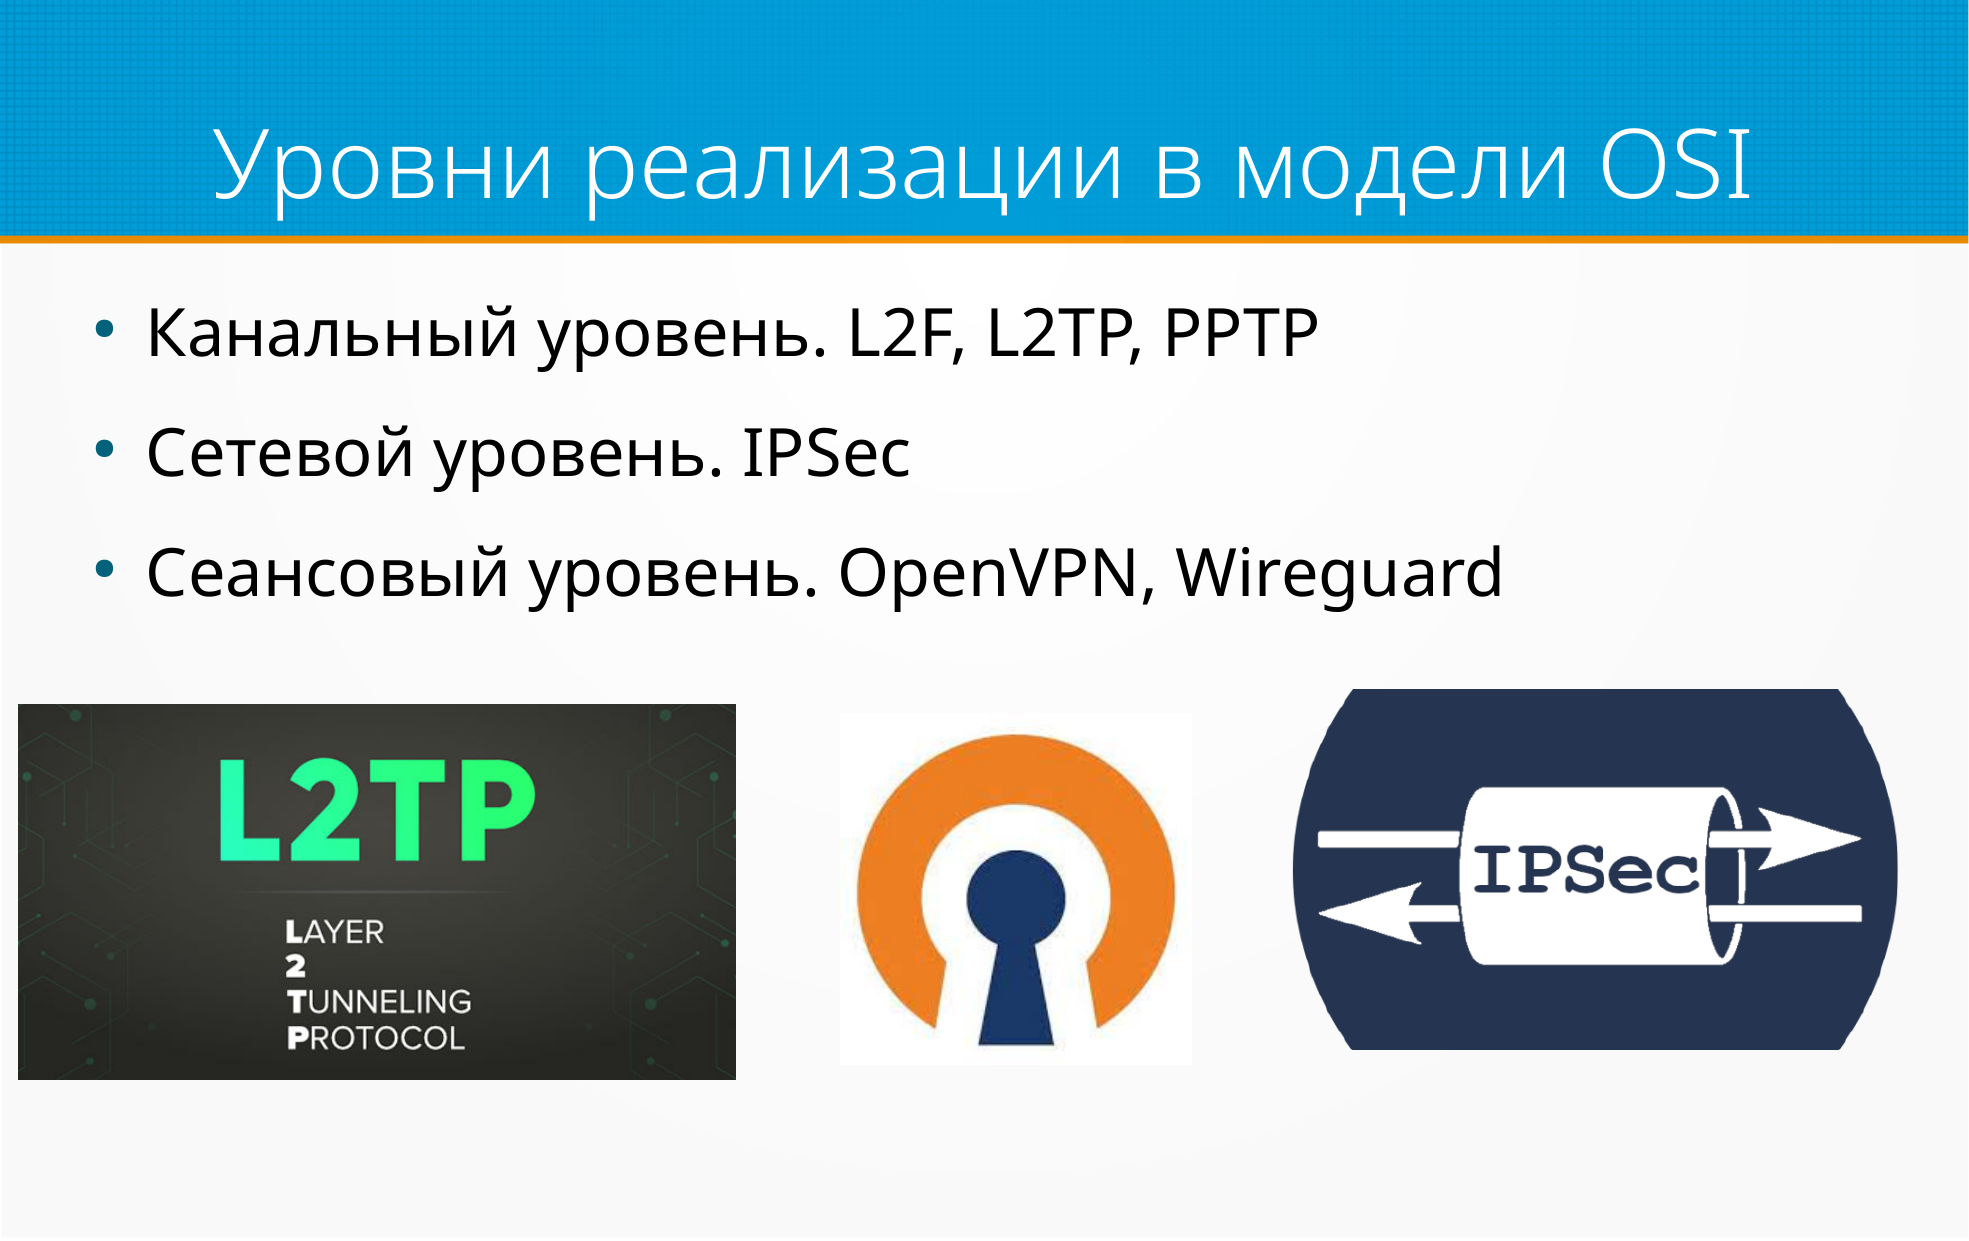

# Уровни реализации в модели OSI
Канальный уровень. L2F, L2TP, PPTP
Сетевой уровень. IPSec
Сеансовый уровень. OpenVPN, Wireguard